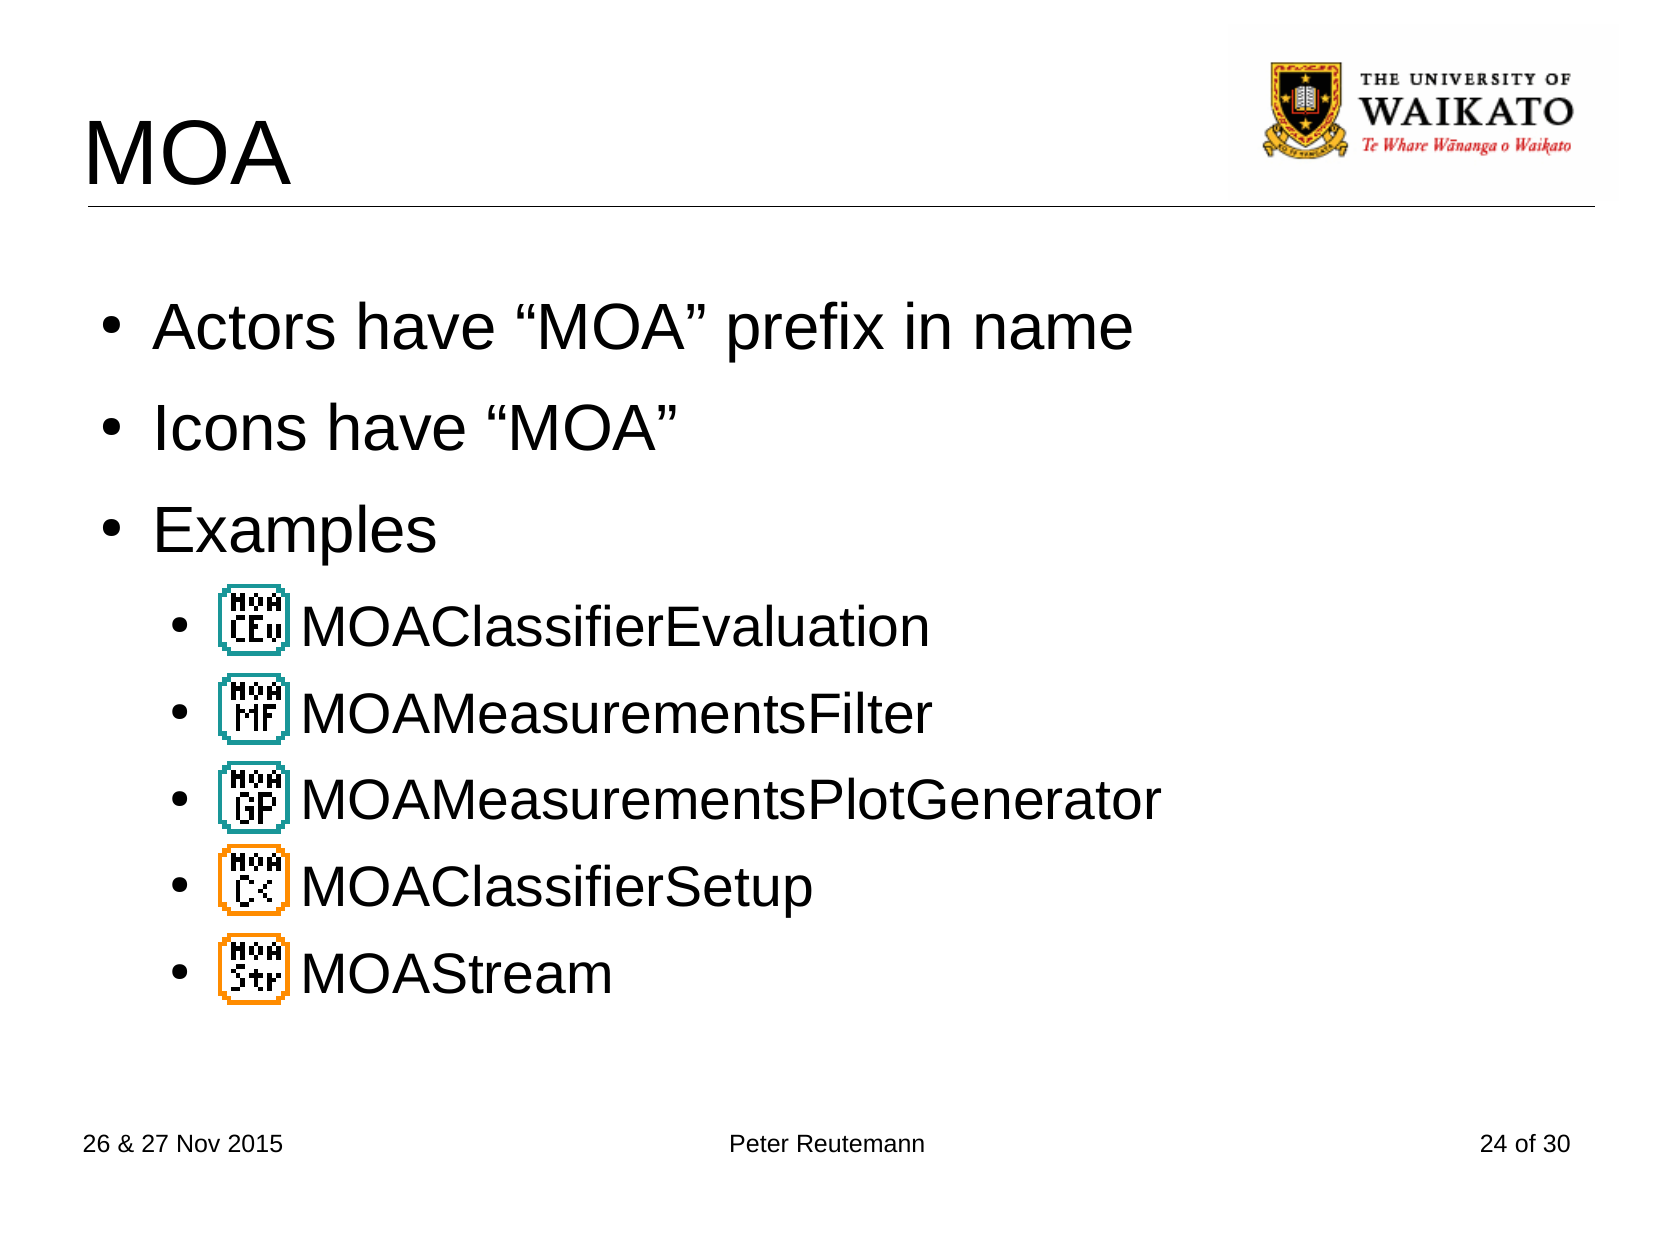

# MOA
Actors have “MOA” prefix in name
Icons have “MOA”
Examples
 MOAClassifierEvaluation
 MOAMeasurementsFilter
 MOAMeasurementsPlotGenerator
 MOAClassifierSetup
 MOAStream
26 & 27 Nov 2015
Peter Reutemann
24